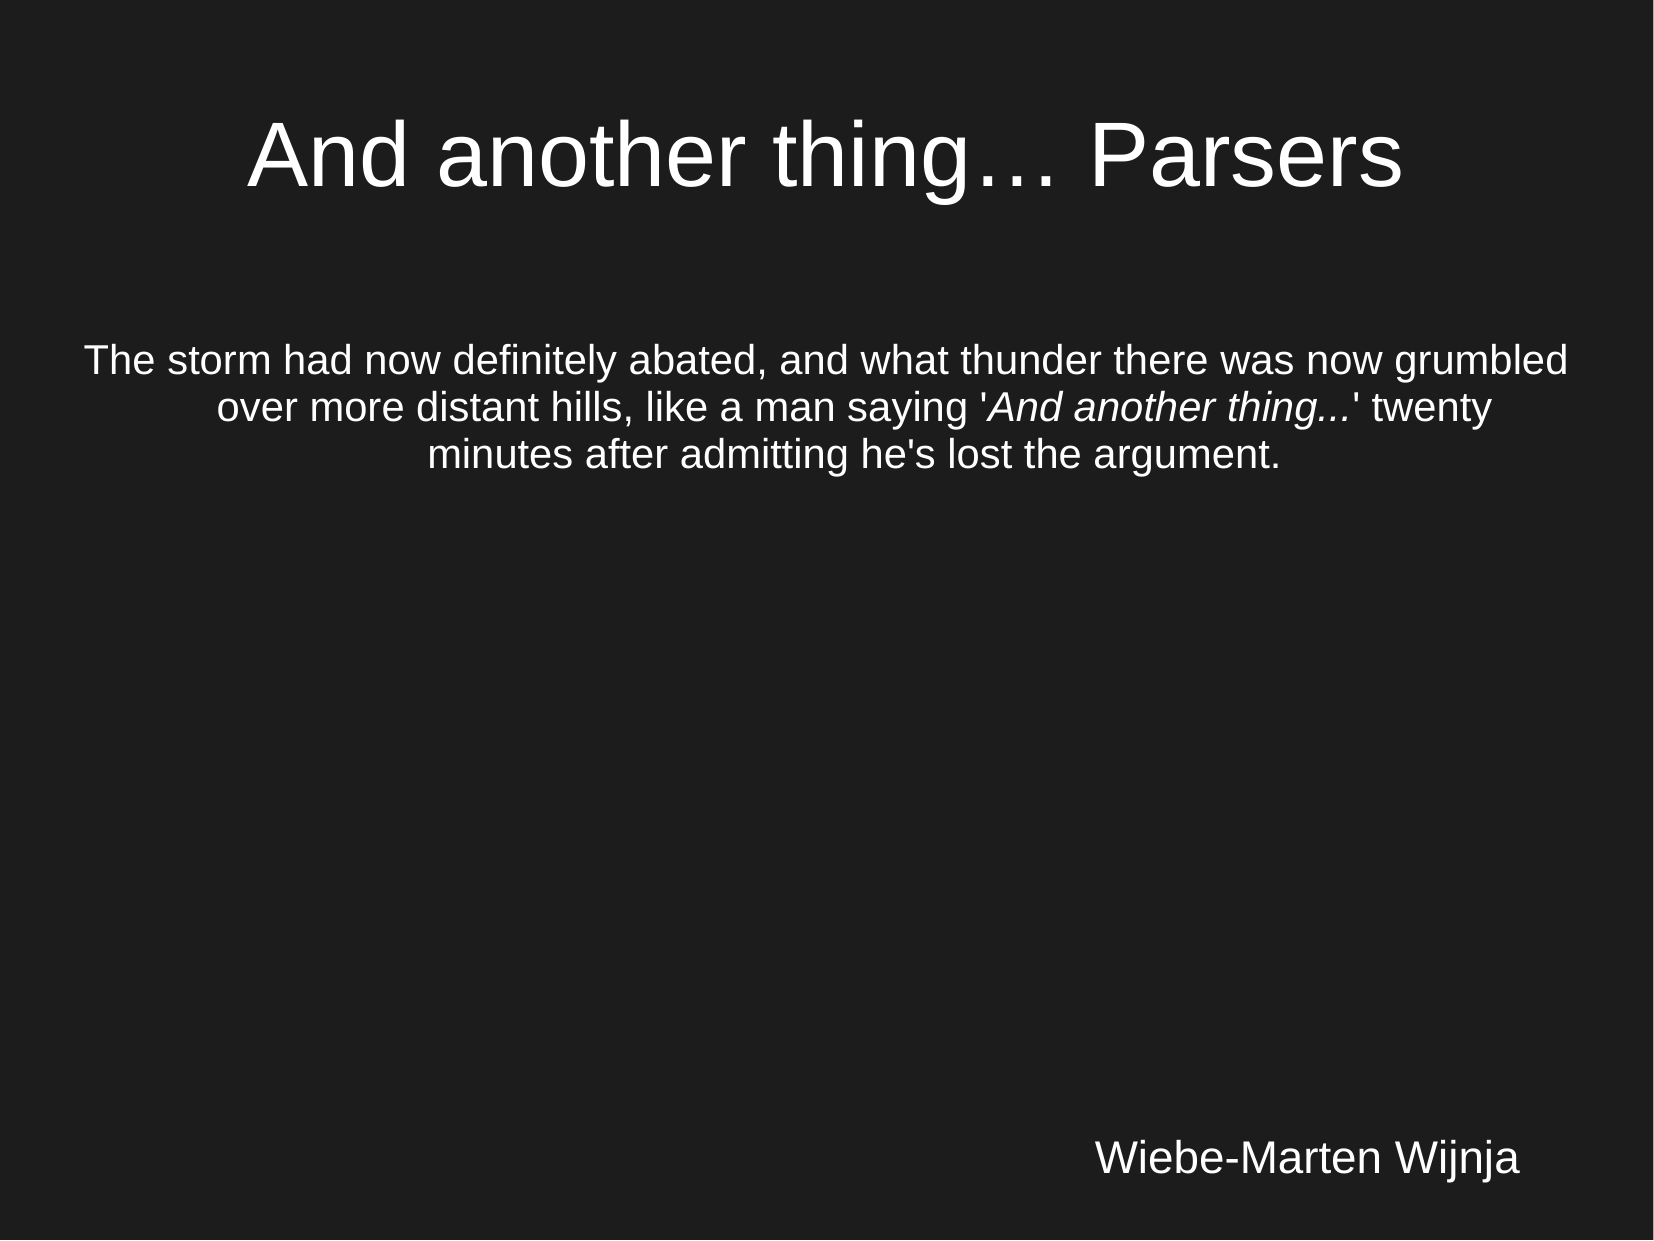

# And another thing… Parsers
The storm had now definitely abated, and what thunder there was now grumbled over more distant hills, like a man saying 'And another thing...' twenty minutes after admitting he's lost the argument.
Wiebe-Marten Wijnja